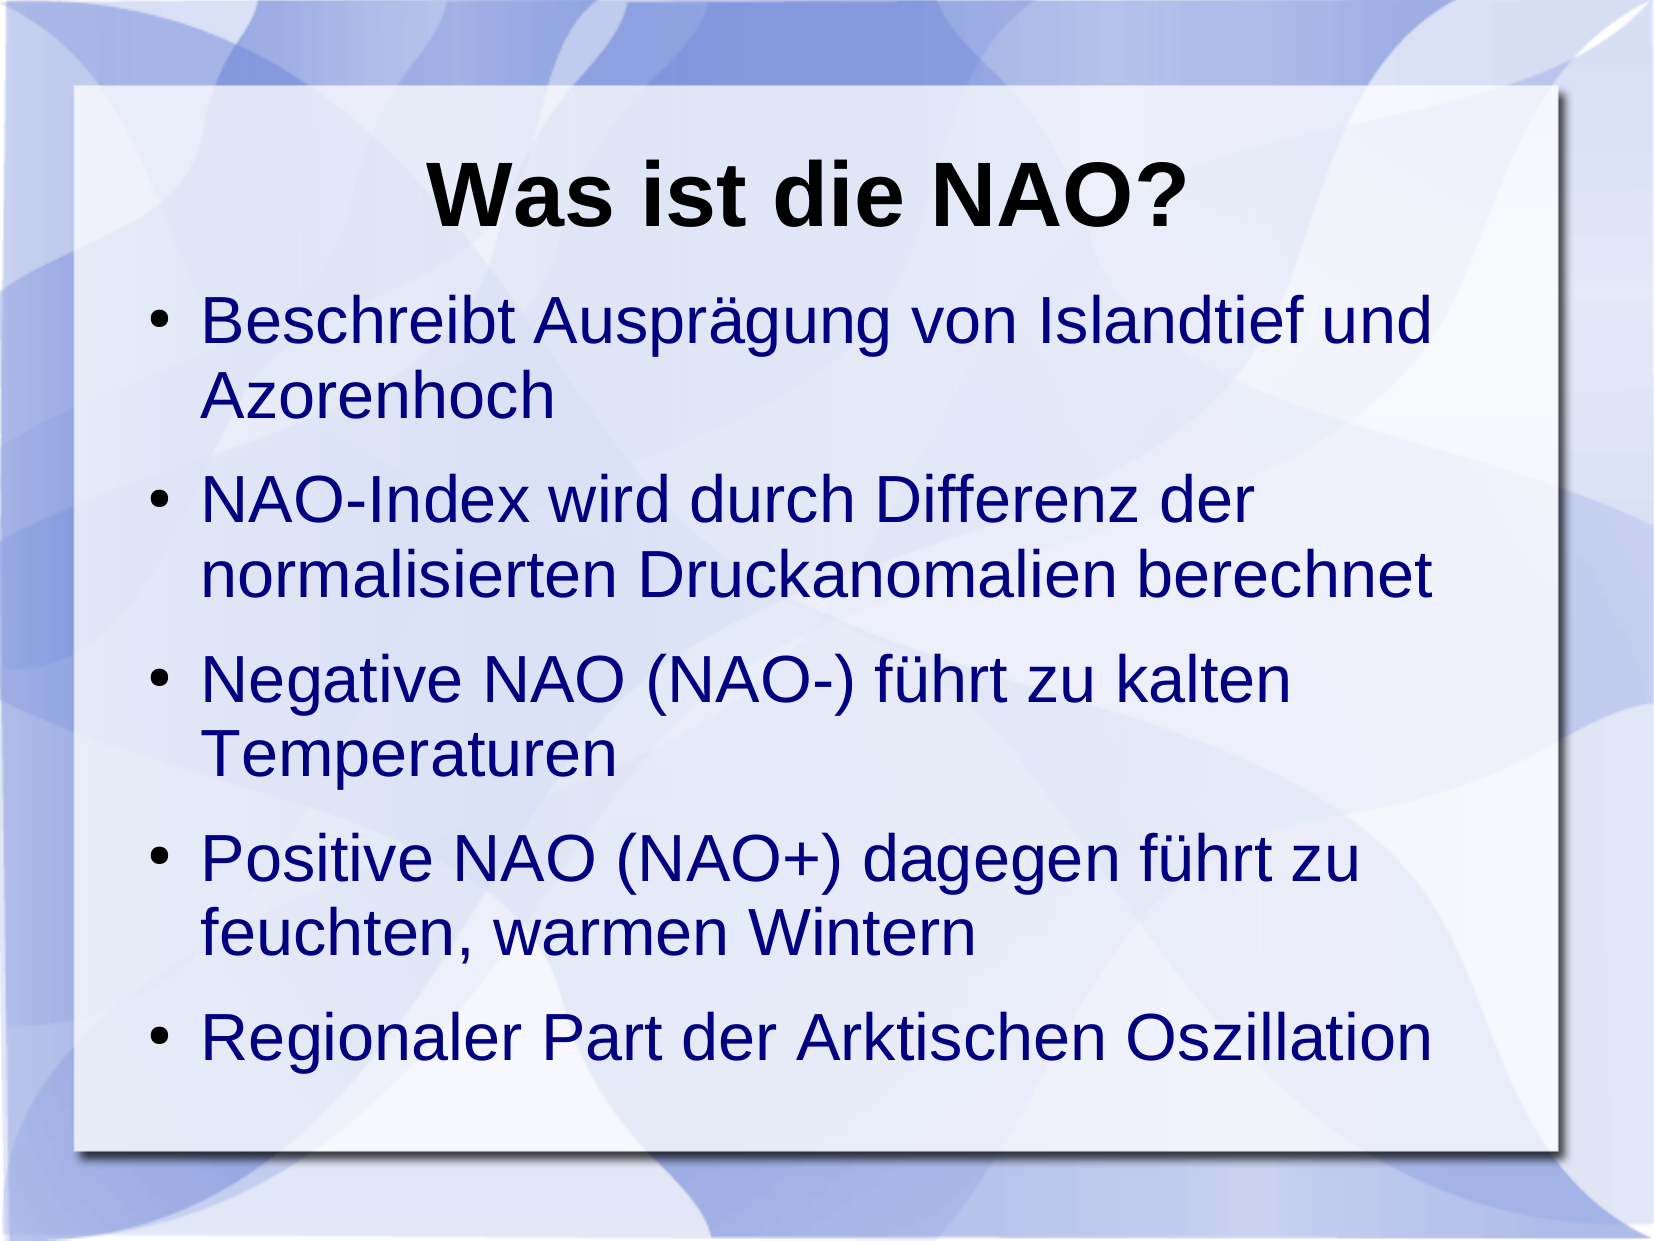

# Was ist die NAO?
Beschreibt Ausprägung von Islandtief und Azorenhoch
NAO-Index wird durch Differenz der normalisierten Druckanomalien berechnet
Negative NAO (NAO-) führt zu kalten Temperaturen
Positive NAO (NAO+) dagegen führt zu feuchten, warmen Wintern
Regionaler Part der Arktischen Oszillation